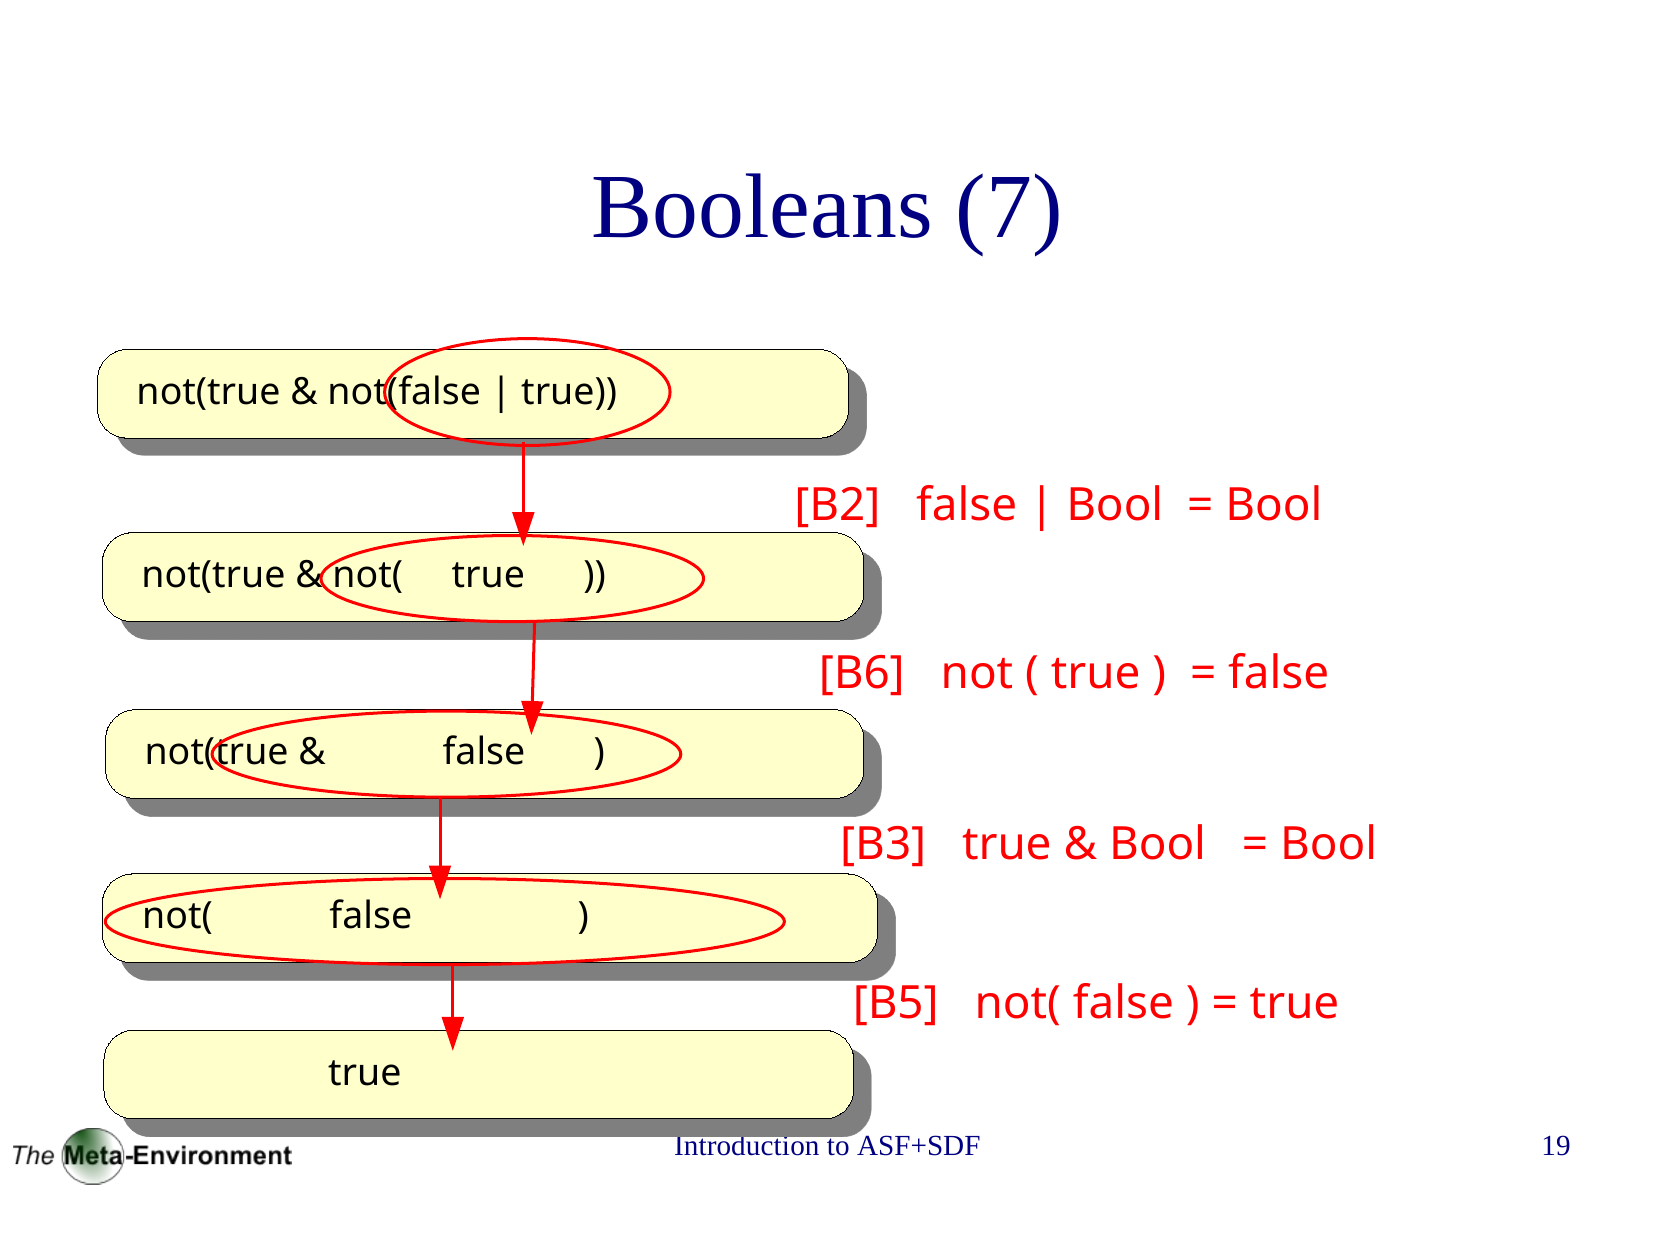

# Booleans (7)
[B2] false | Bool = Bool
not(true & not(false | true))
not(true & not( true ))
[B6] not ( true ) = false
not(true & false )
[B3] true & Bool = Bool
not( false )
[B5] not( false ) = true
 true
19